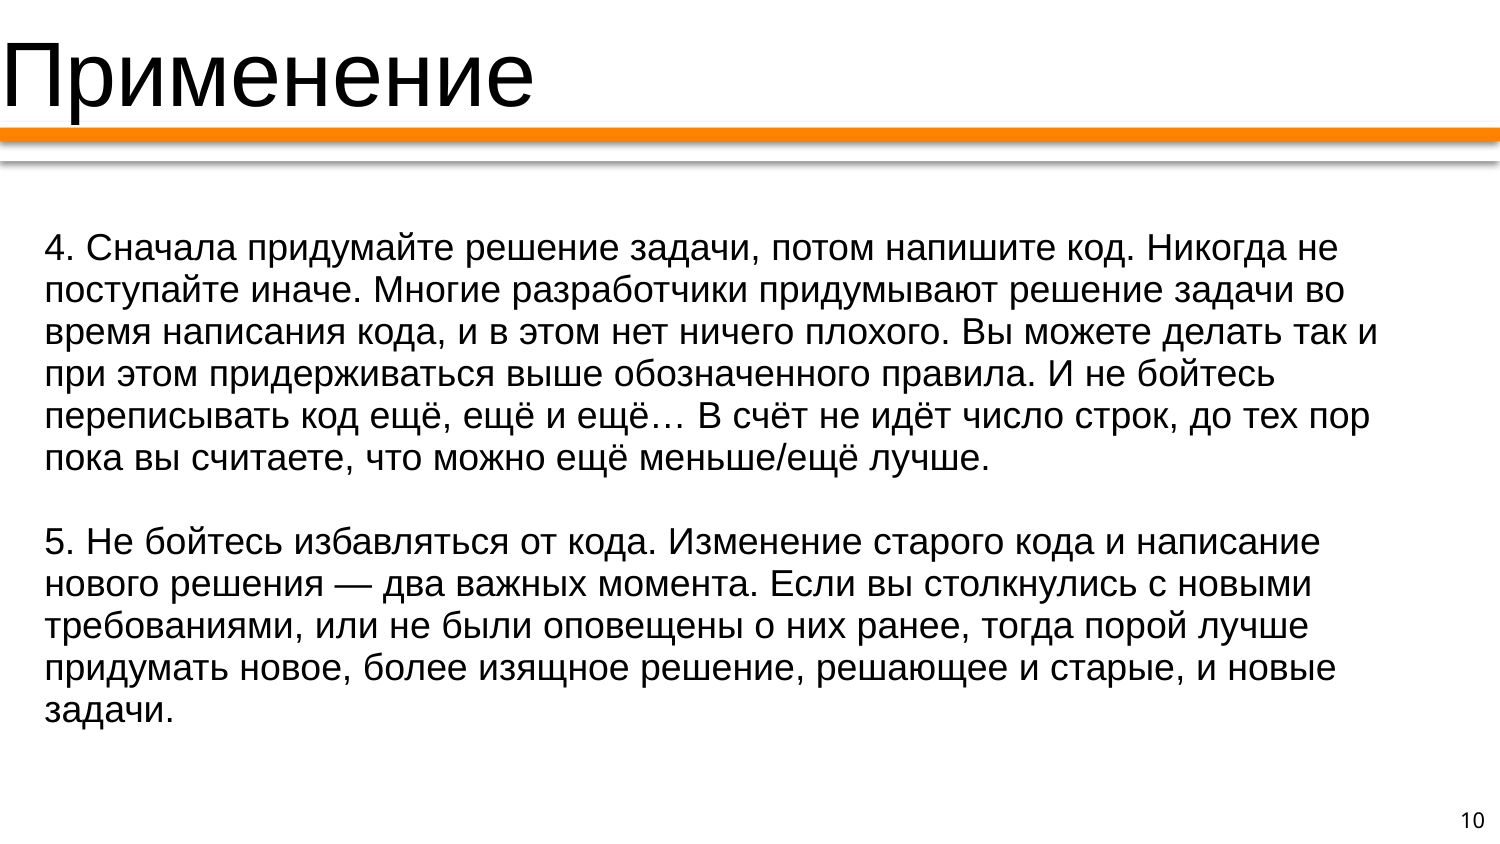

# Применение
4. Сначала придумайте решение задачи, потом напишите код. Никогда не поступайте иначе. Многие разработчики придумывают решение задачи во время написания кода, и в этом нет ничего плохого. Вы можете делать так и при этом придерживаться выше обозначенного правила. И не бойтесь переписывать код ещё, ещё и ещё… В счёт не идёт число строк, до тех пор пока вы считаете, что можно ещё меньше/ещё лучше.
5. Не бойтесь избавляться от кода. Изменение старого кода и написание нового решения — два важных момента. Если вы столкнулись с новыми требованиями, или не были оповещены о них ранее, тогда порой лучше придумать новое, более изящное решение, решающее и старые, и новые задачи.